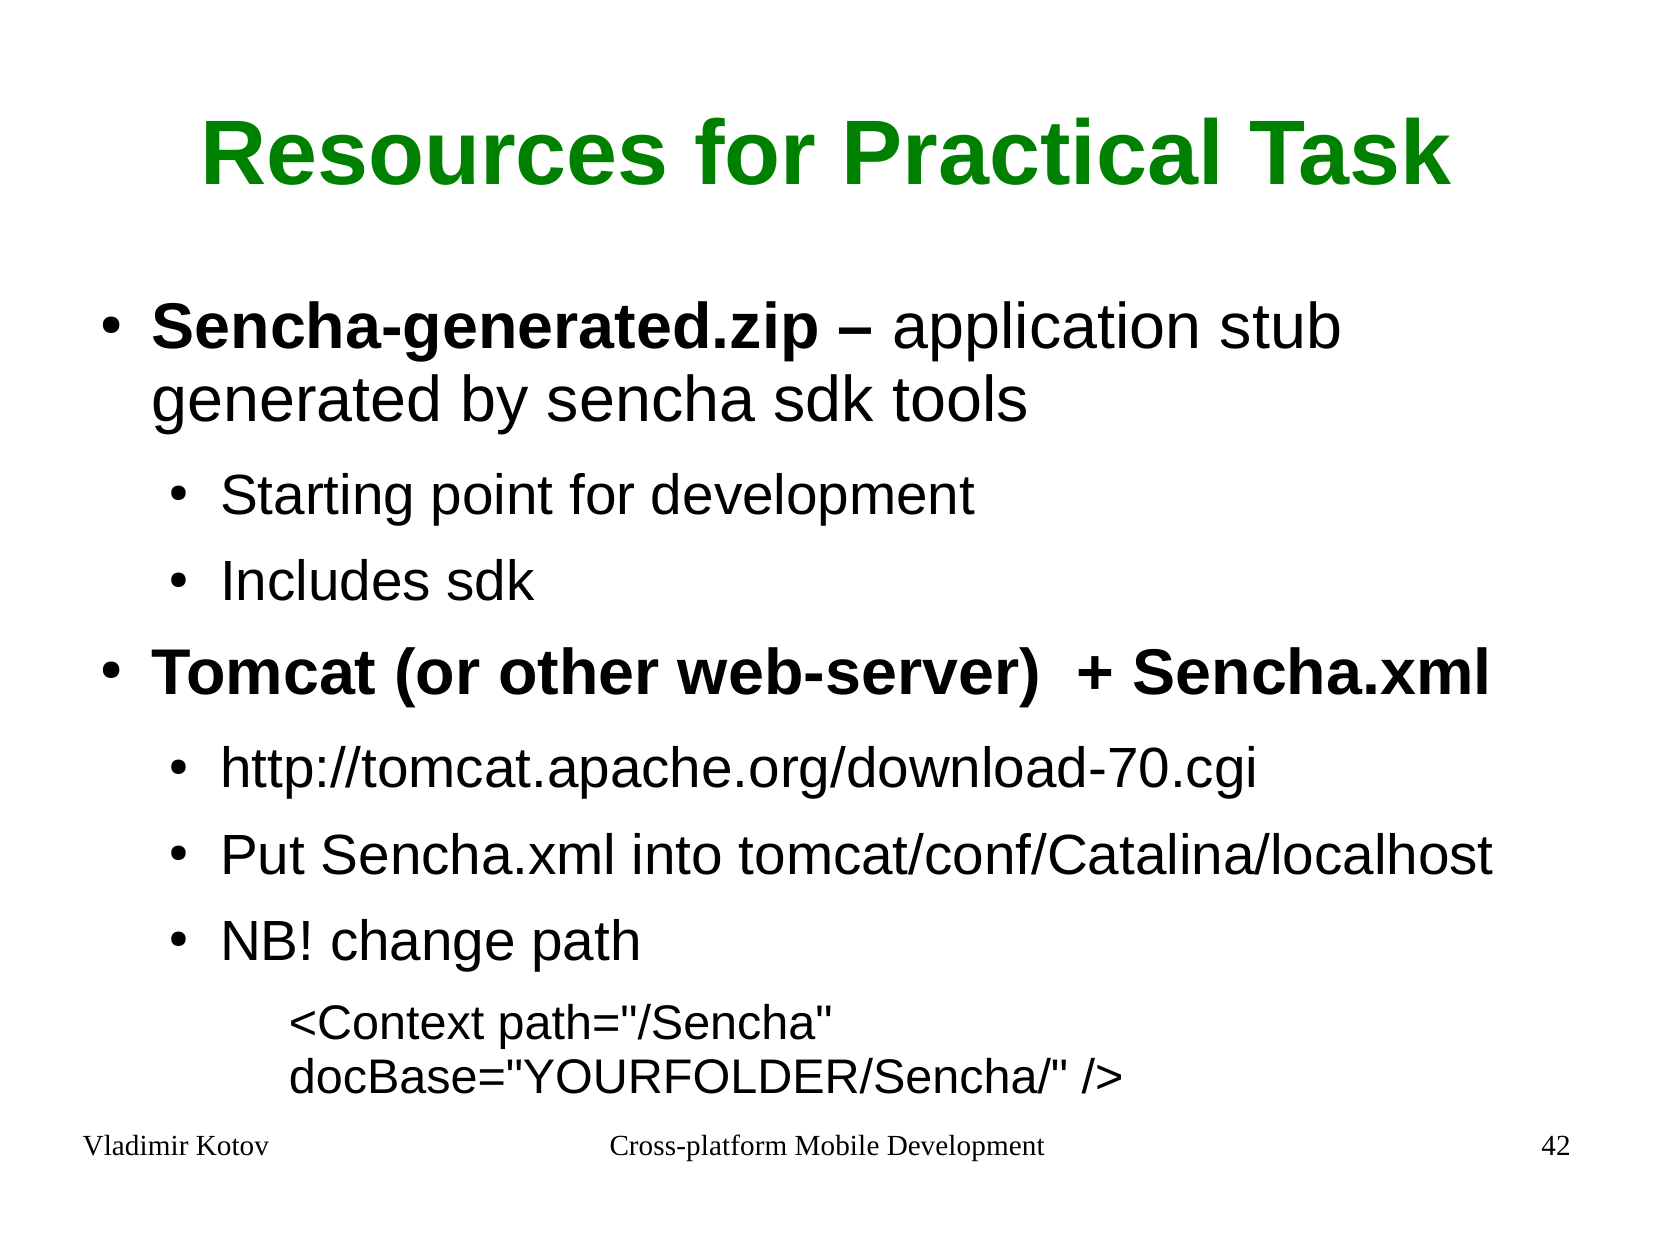

# Resources for Practical Task
Sencha-generated.zip – application stub generated by sencha sdk tools
Starting point for development
Includes sdk
Tomcat (or other web-server) + Sencha.xml
http://tomcat.apache.org/download-70.cgi
Put Sencha.xml into tomcat/conf/Catalina/localhost
NB! change path
<Context path="/Sencha" 	docBase="YOURFOLDER/Sencha/" />
Vladimir Kotov
Cross-platform Mobile Development
42